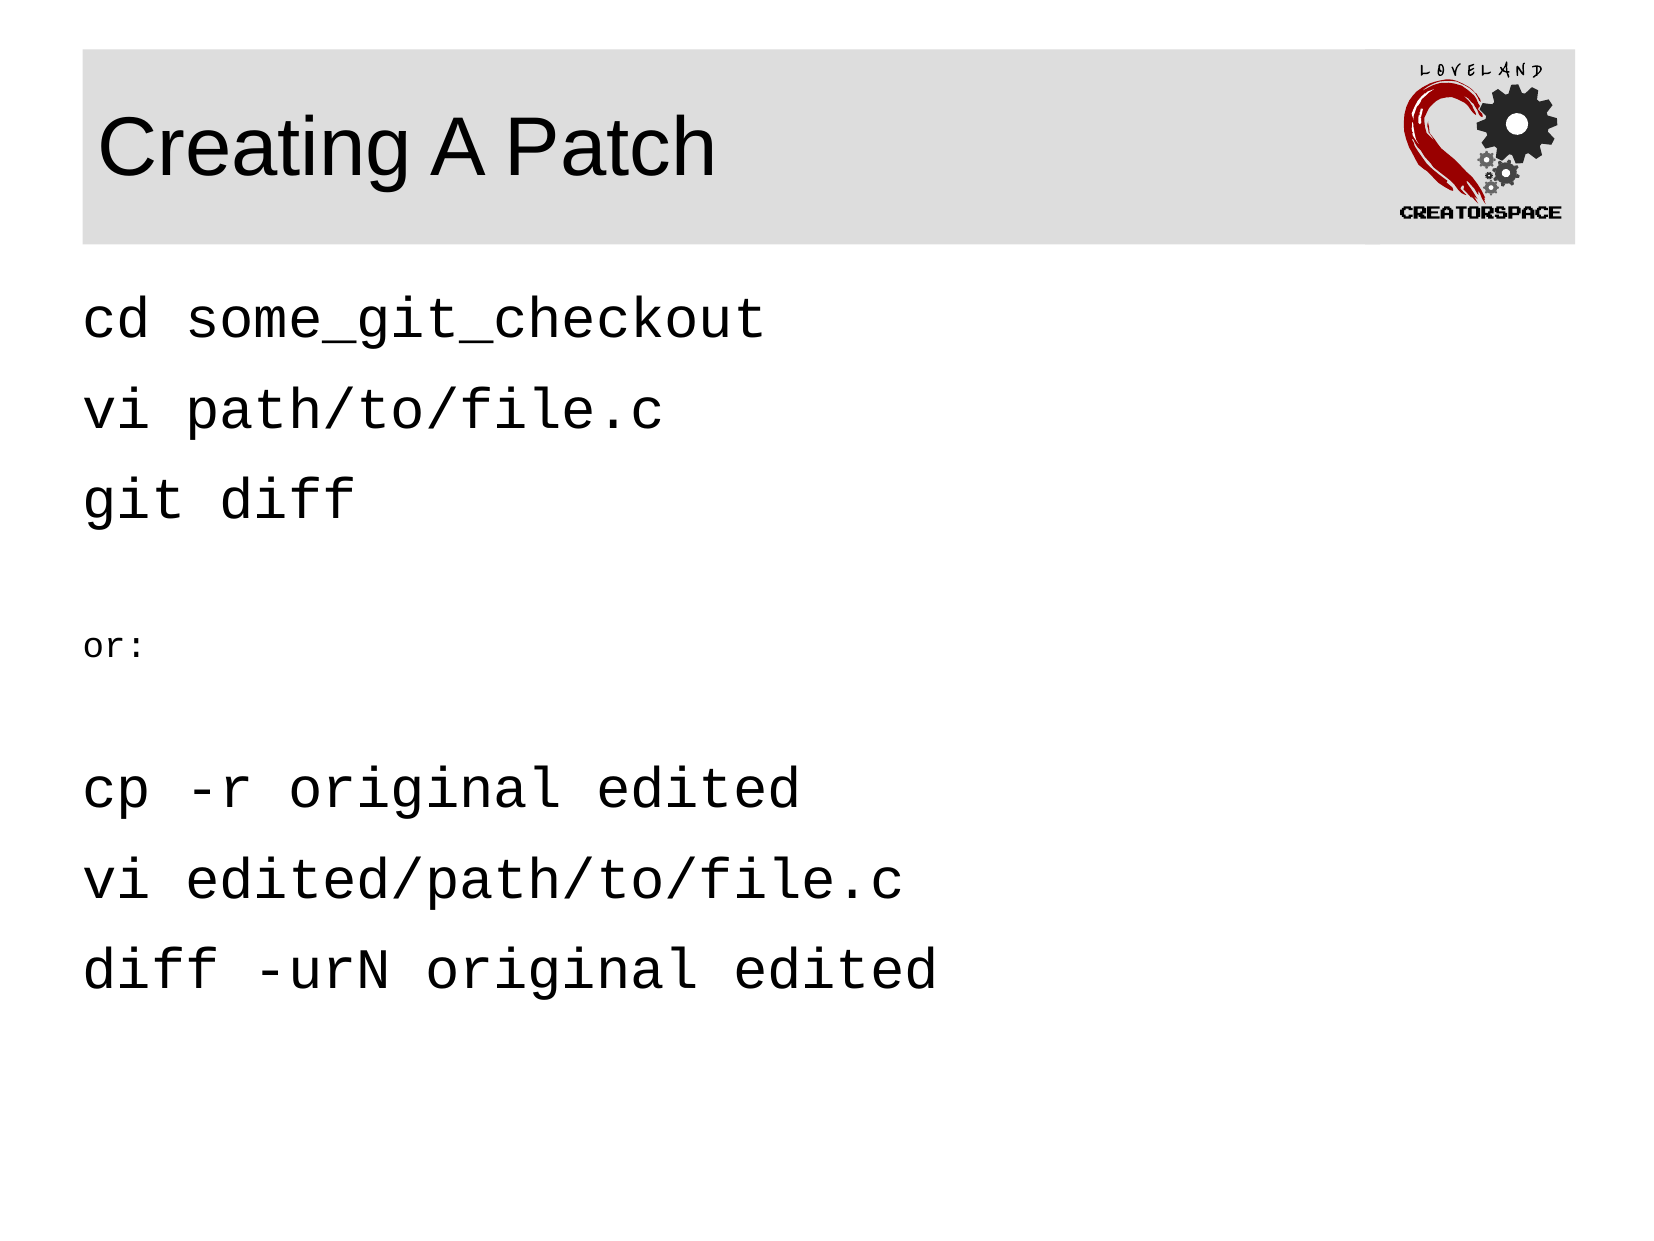

# Creating A Patch
cd some_git_checkout
vi path/to/file.c
git diff
or:
cp -r original edited
vi edited/path/to/file.c
diff -urN original edited